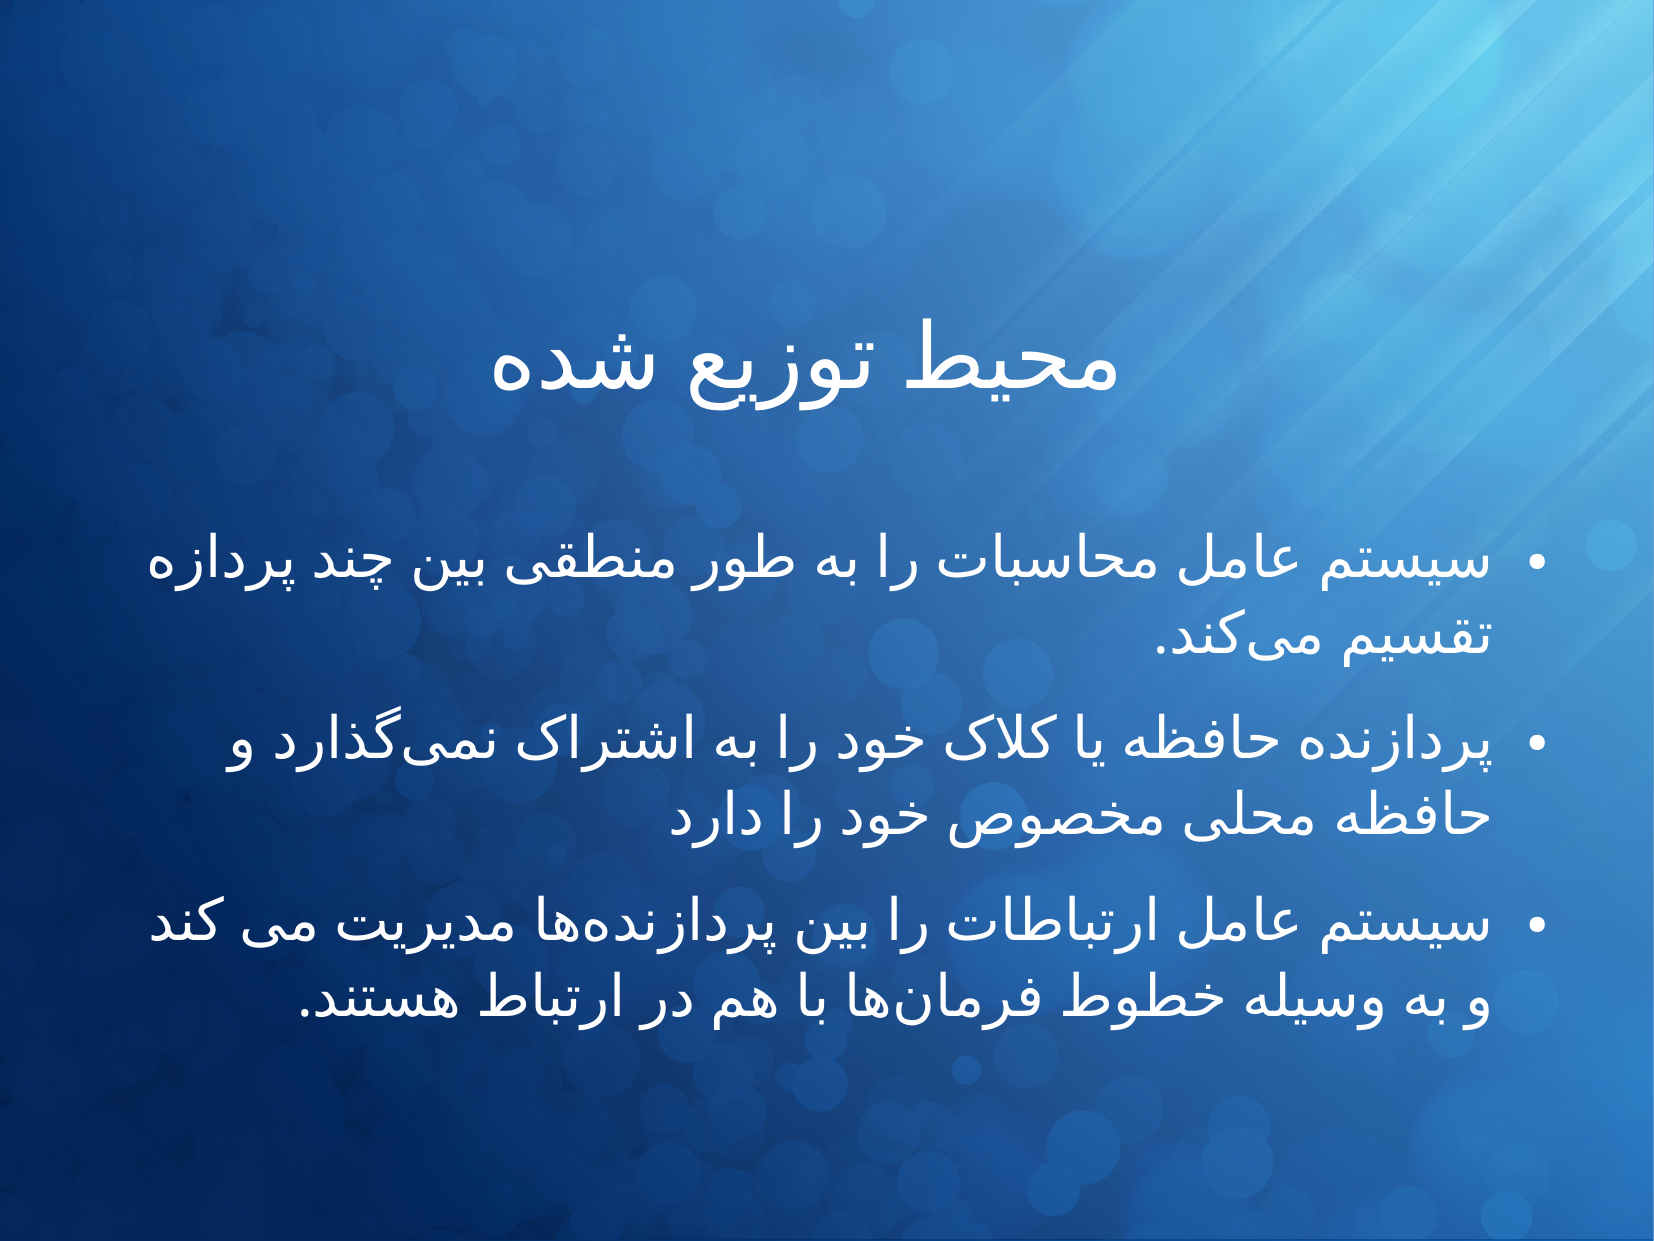

# محیط توزیع شده
سیستم عامل محاسبات را به طور منطقی بین چند پردازه تقسیم می‌کند.
پردازنده حافظه یا کلاک خود را به اشتراک نمی‌گذارد و حافظه محلی مخصوص خود را دارد
سیستم عامل ارتباطات را بین پردازنده‌ها مدیریت می کند و به وسیله خطوط فرمان‌ها با هم در ارتباط هستند.